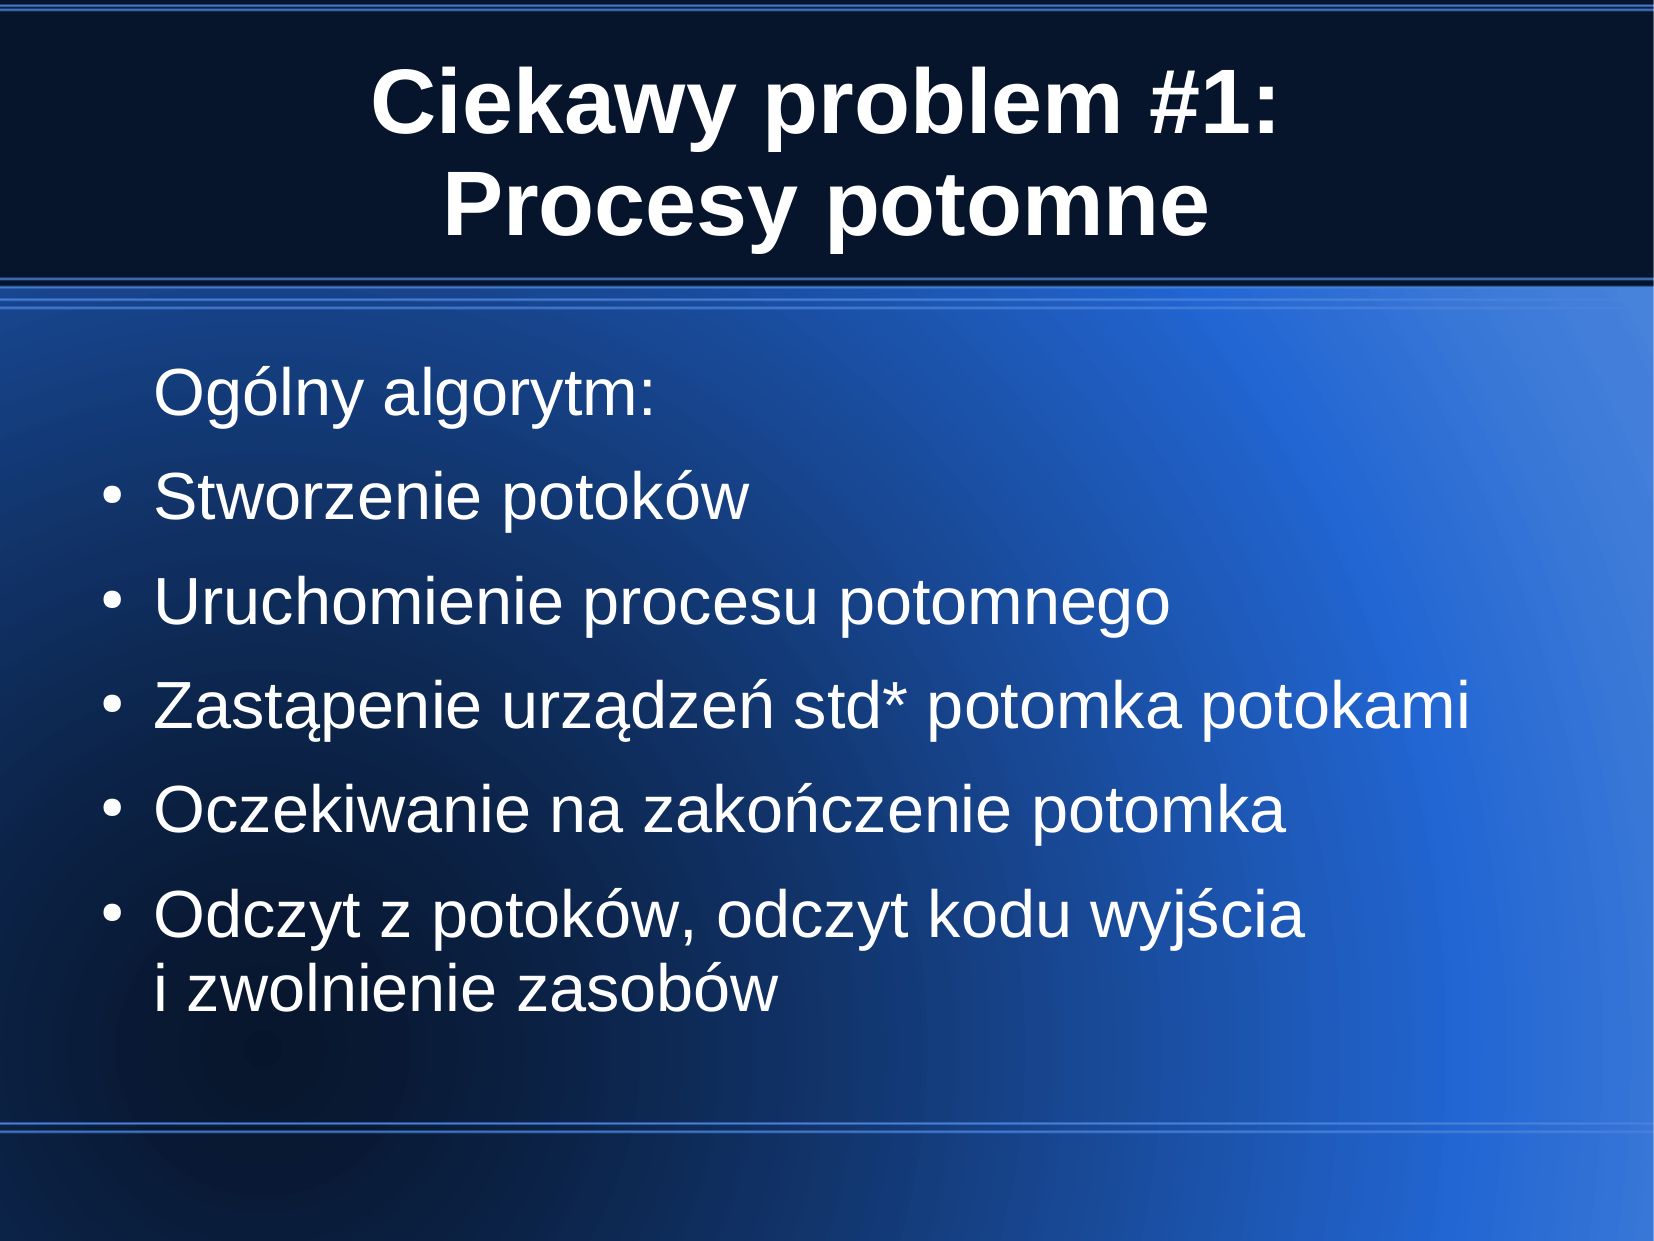

# Ciekawy problem #1: Procesy potomne
Ogólny algorytm:
Stworzenie potoków
Uruchomienie procesu potomnego
Zastąpenie urządzeń std* potomka potokami
Oczekiwanie na zakończenie potomka
Odczyt z potoków, odczyt kodu wyjścia i zwolnienie zasobów